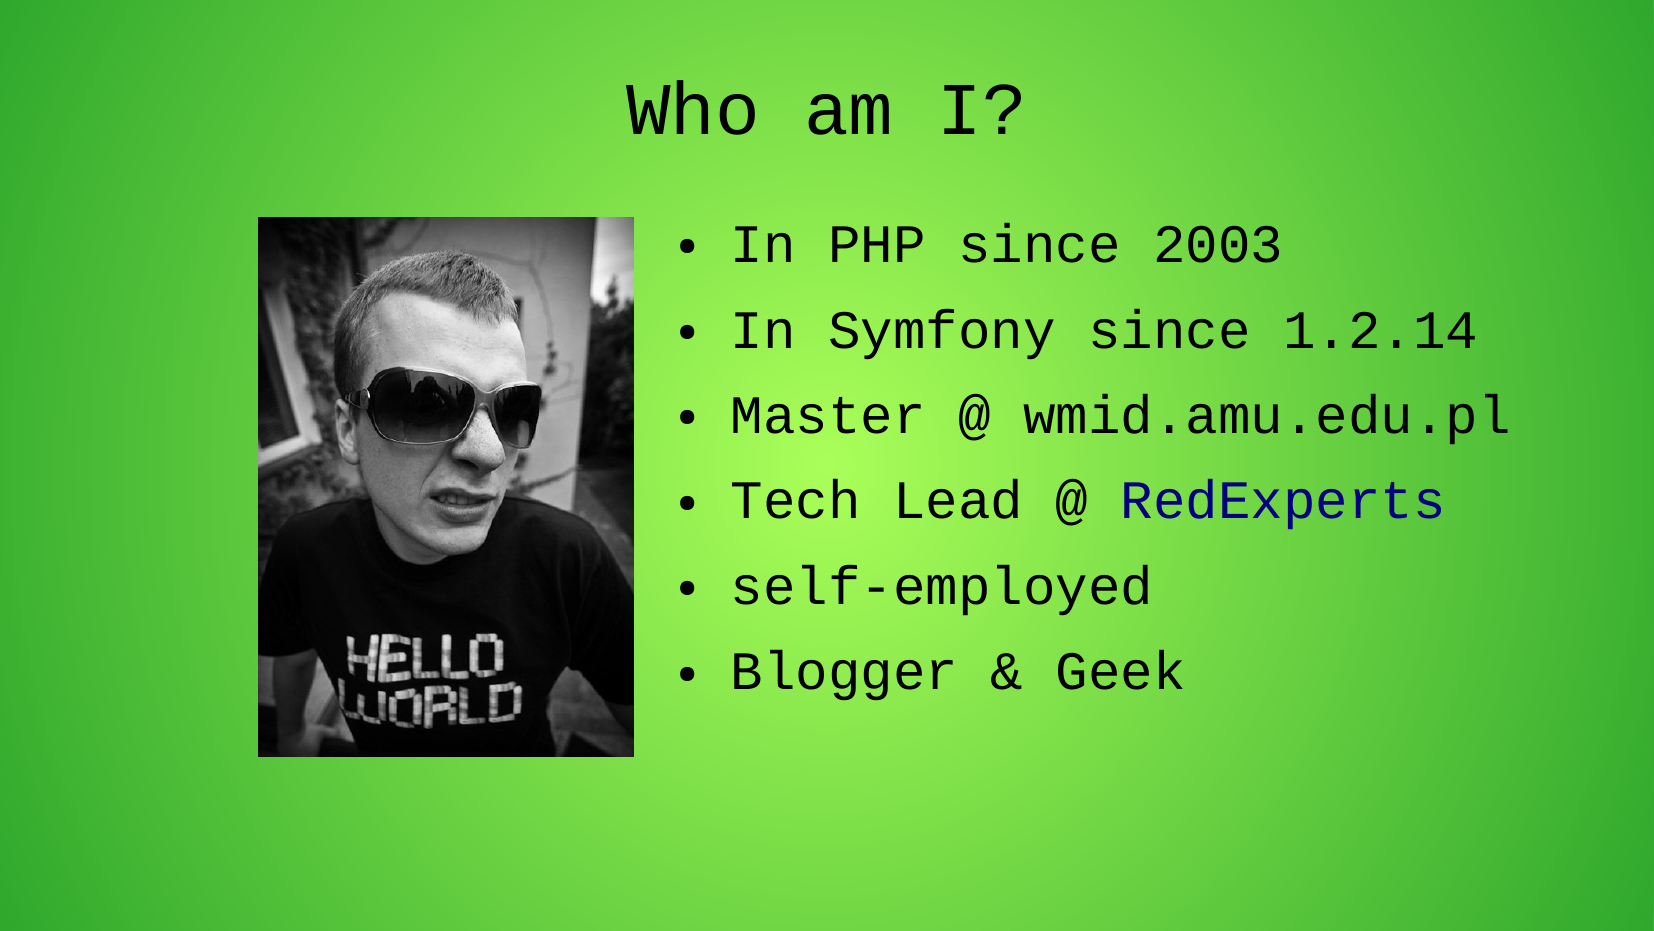

# Who am I?
In PHP since 2003
In Symfony since 1.2.14
Master @ wmid.amu.edu.pl
Tech Lead @ RedExperts
self-employed
Blogger & Geek